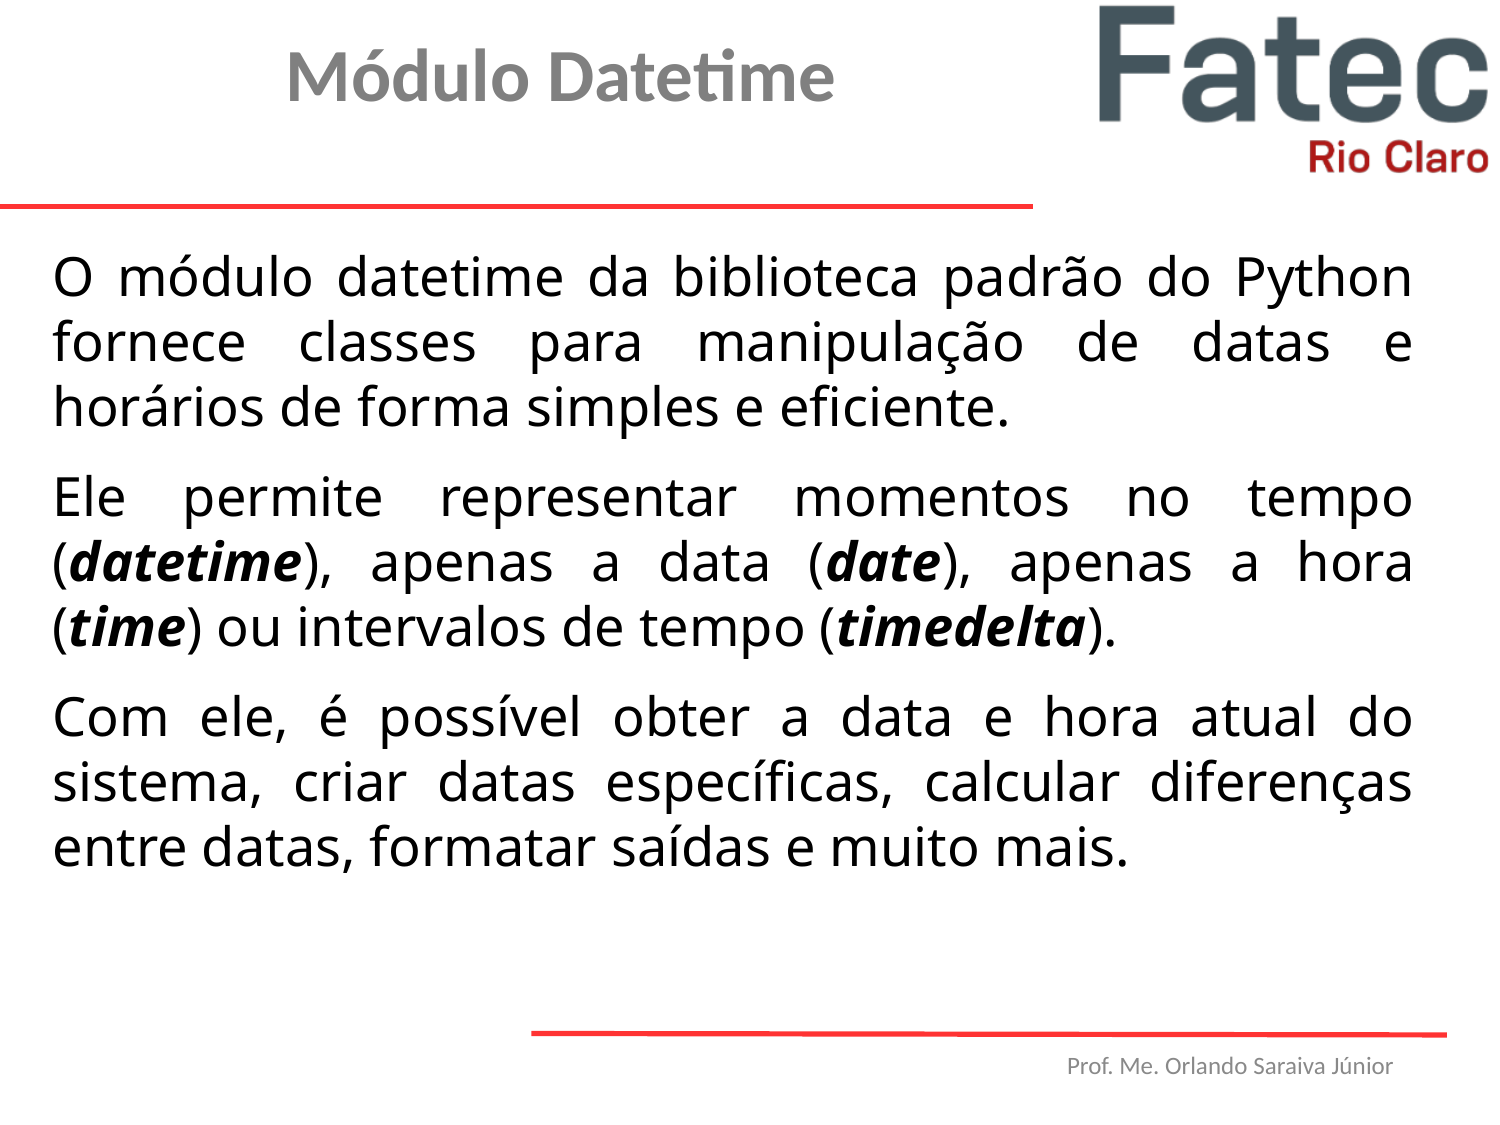

Módulo Datetime
# O módulo datetime da biblioteca padrão do Python fornece classes para manipulação de datas e horários de forma simples e eficiente.
Ele permite representar momentos no tempo (datetime), apenas a data (date), apenas a hora (time) ou intervalos de tempo (timedelta).
Com ele, é possível obter a data e hora atual do sistema, criar datas específicas, calcular diferenças entre datas, formatar saídas e muito mais.